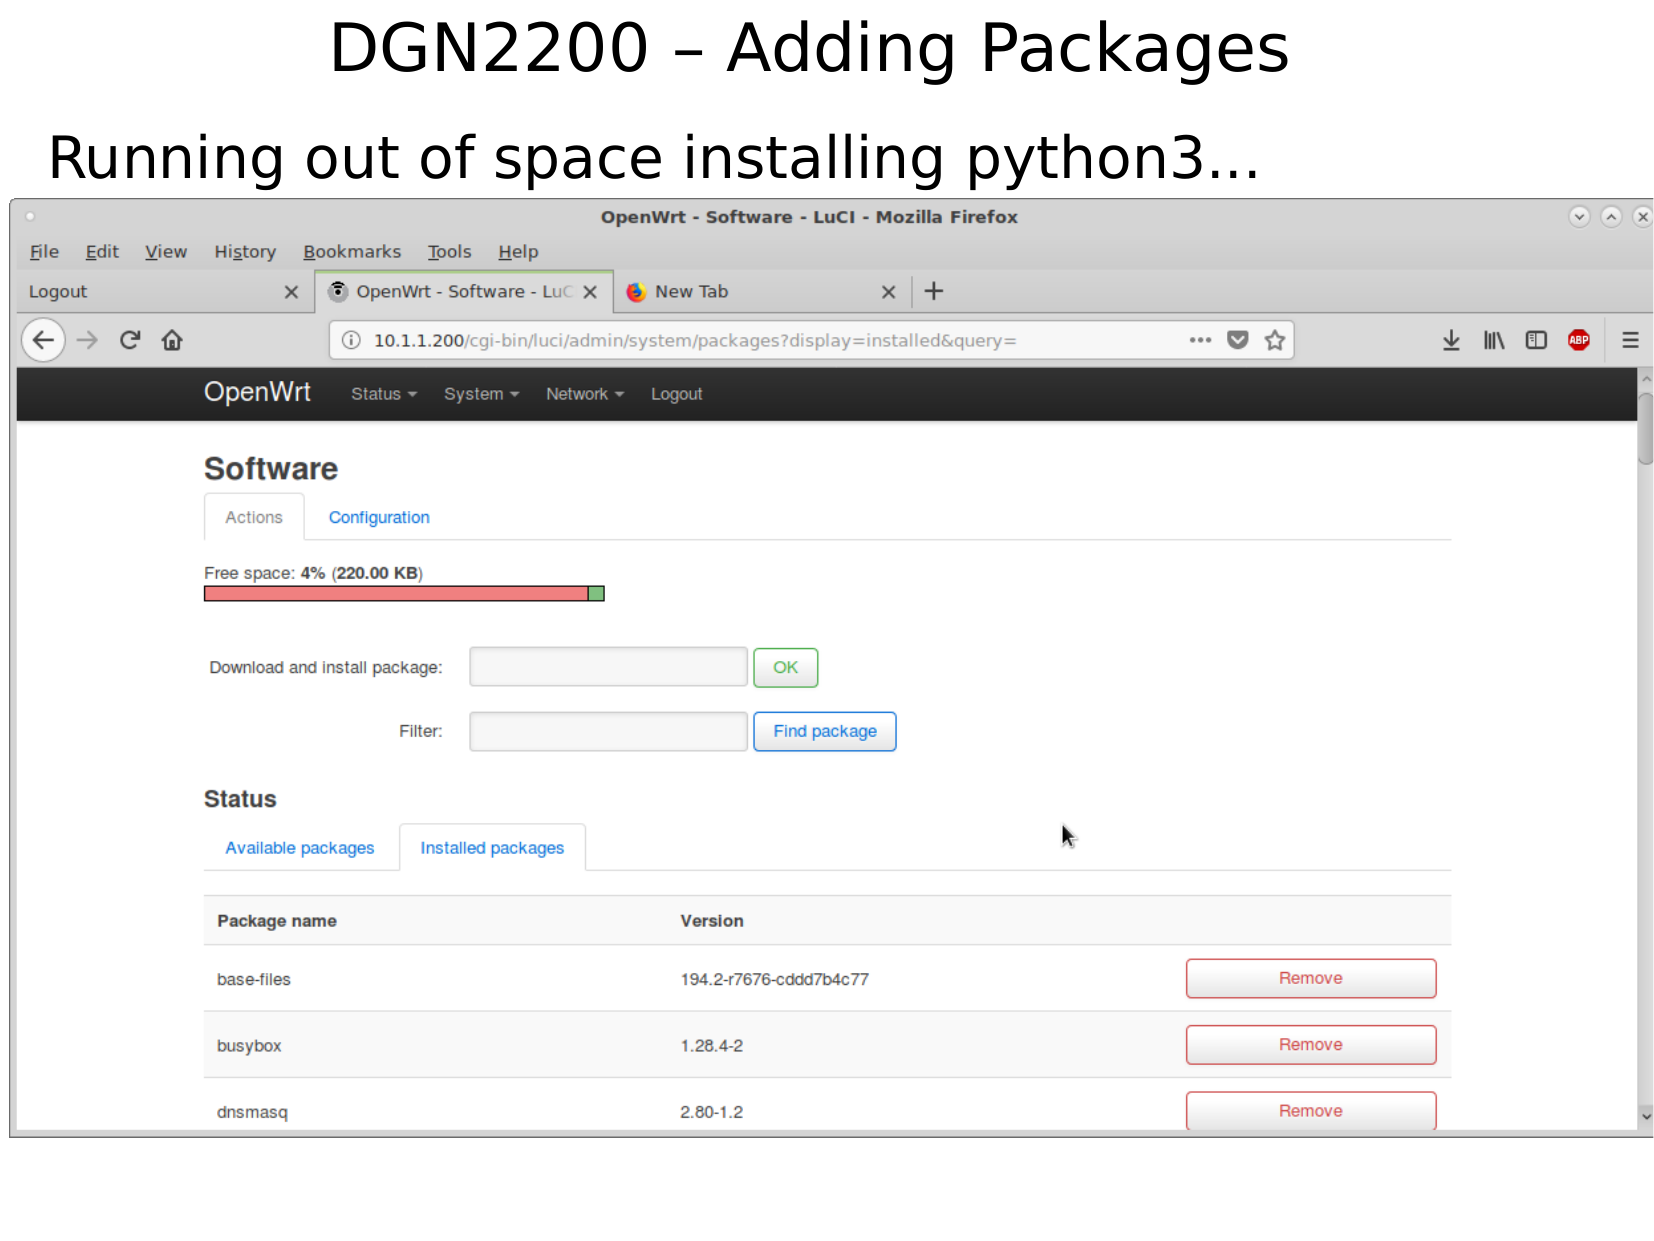

# DGN2200 – Adding Packages
Running out of space installing python3...